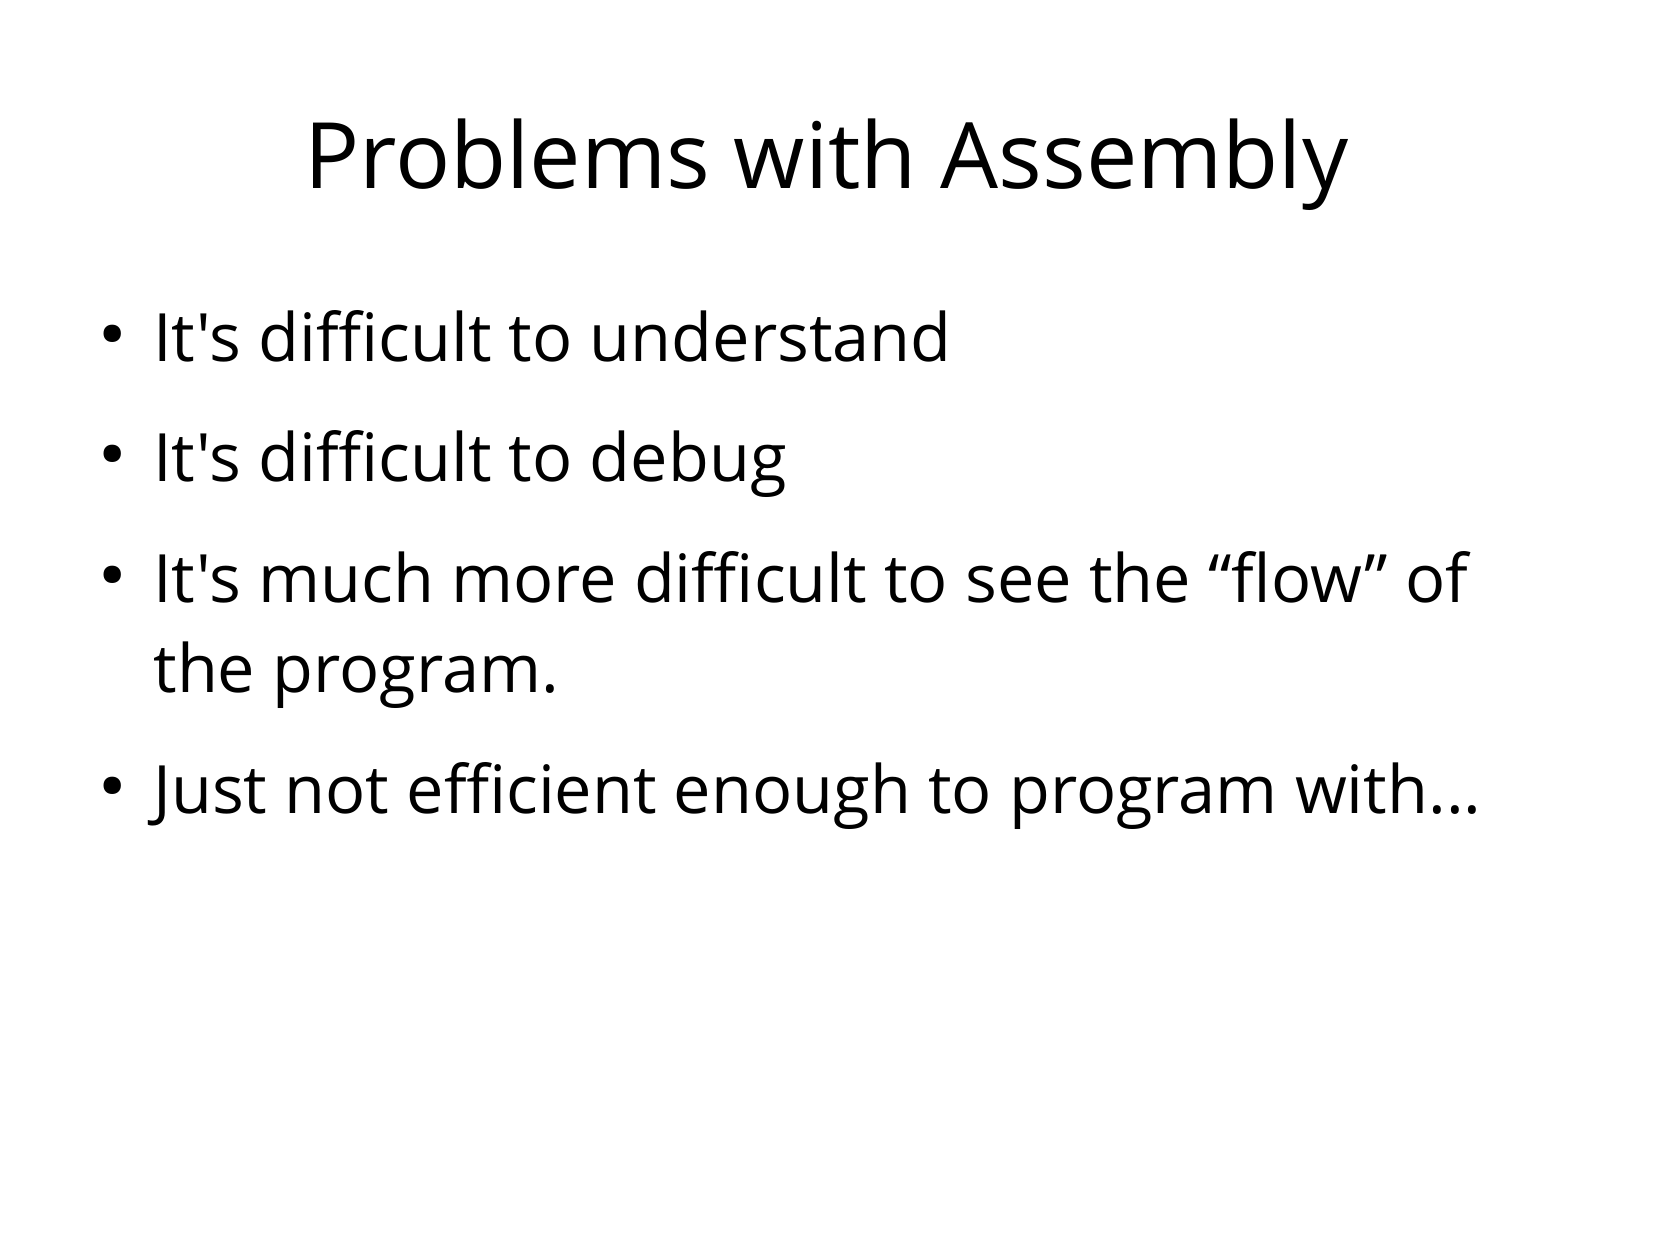

# Problems with Assembly
It's difficult to understand
It's difficult to debug
It's much more difficult to see the “flow” of the program.
Just not efficient enough to program with...